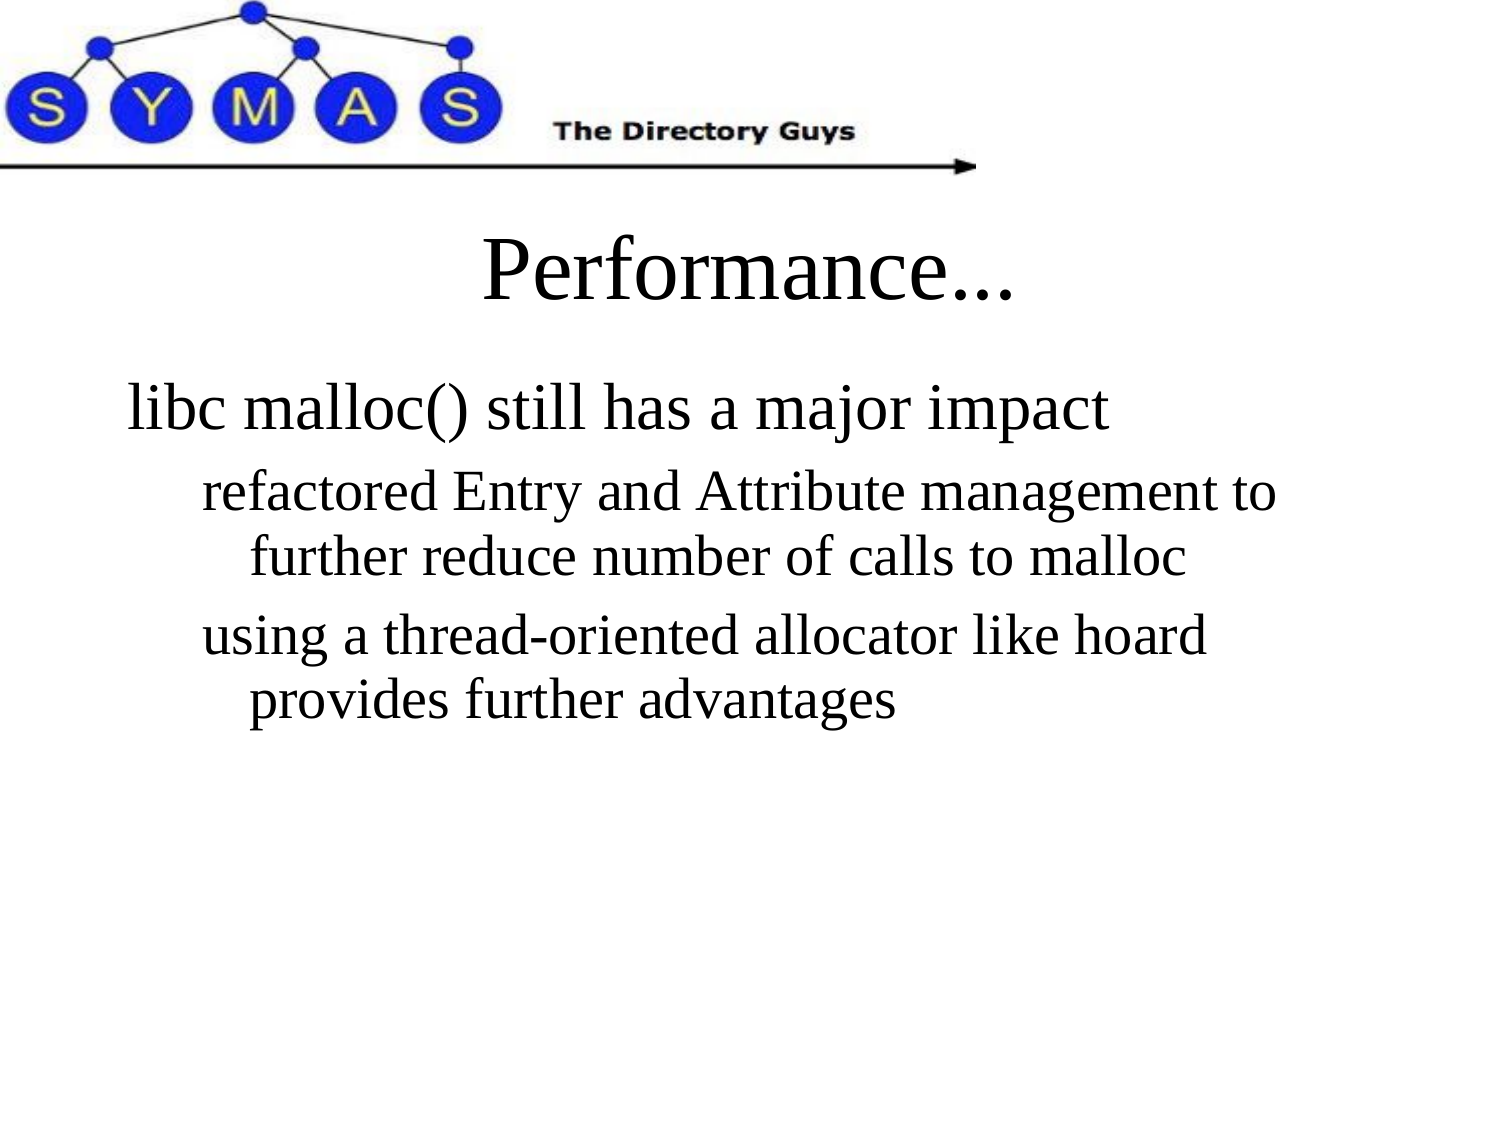

# Performance...
libc malloc() still has a major impact
refactored Entry and Attribute management to further reduce number of calls to malloc
using a thread-oriented allocator like hoard provides further advantages